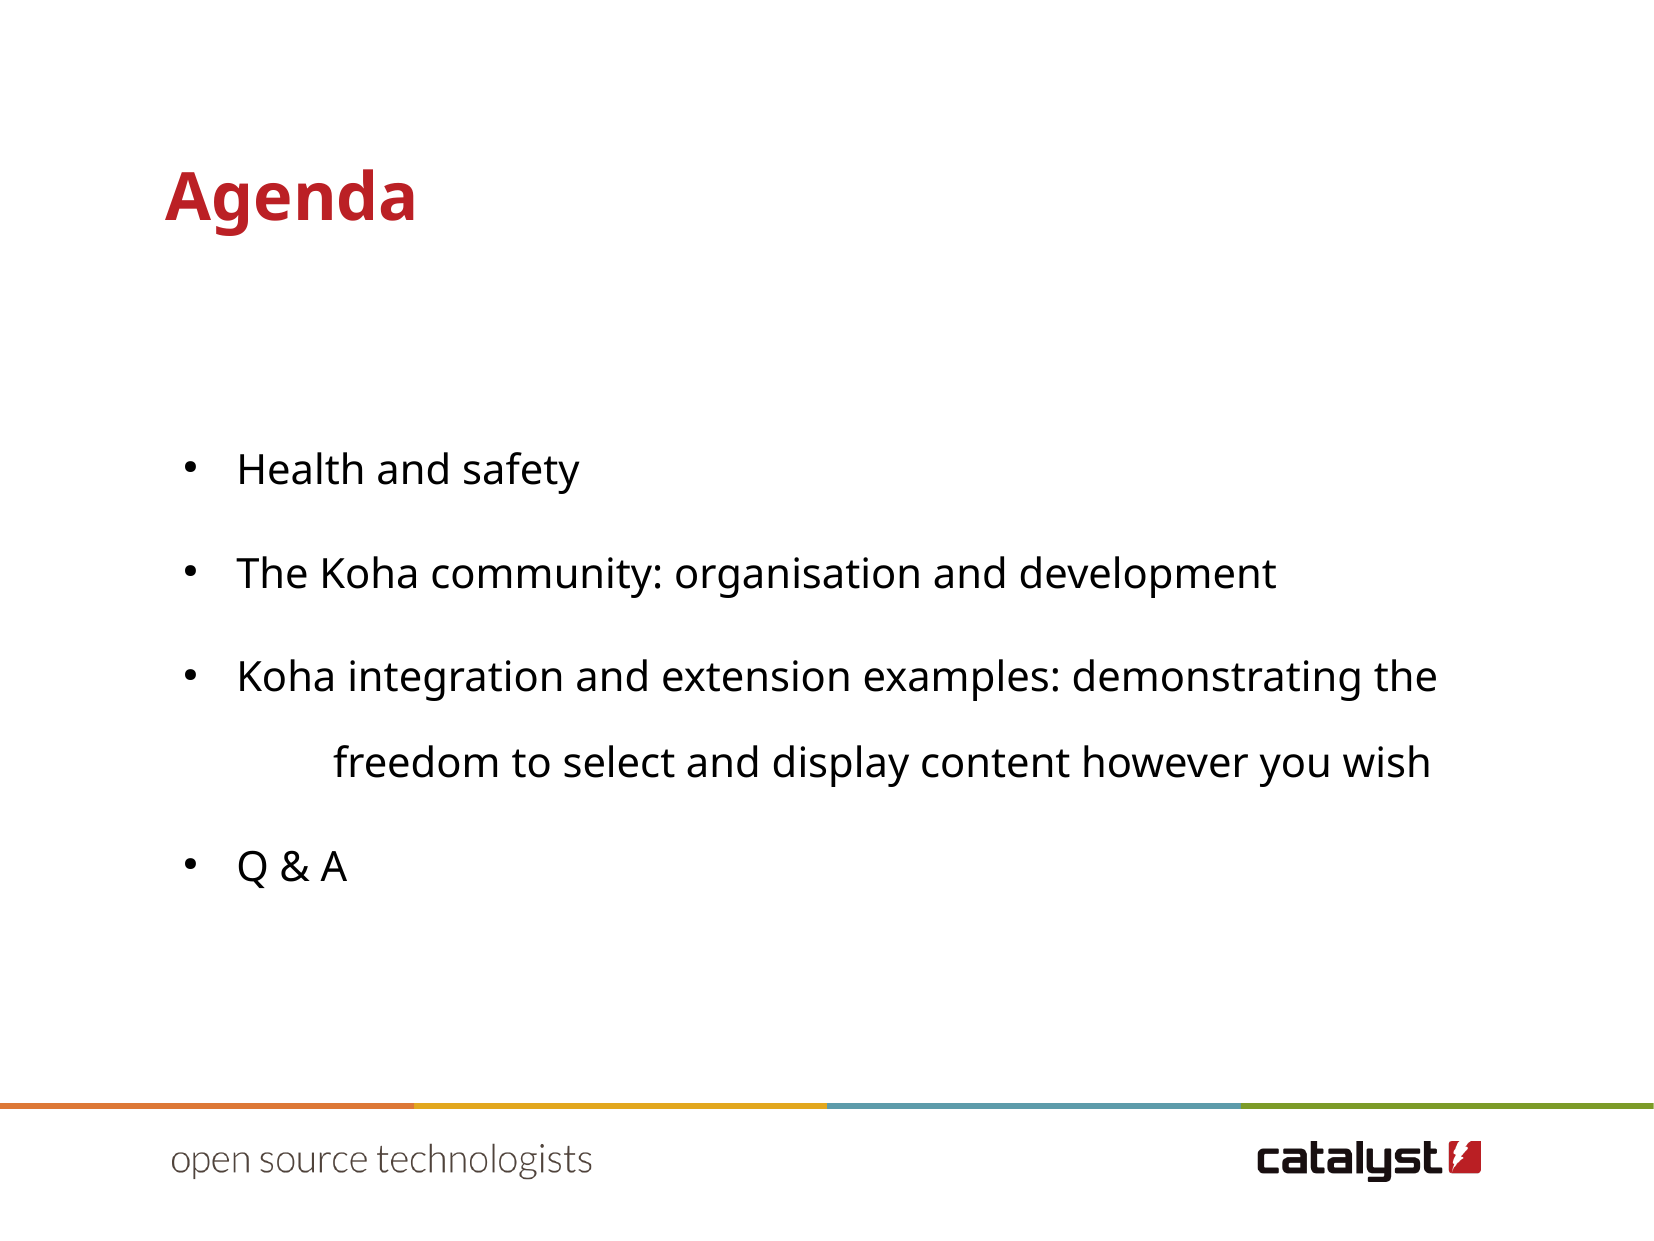

# Agenda
Health and safety
The Koha community: organisation and development
Koha integration and extension examples: demonstrating the freedom to select and display content however you wish
Q & A